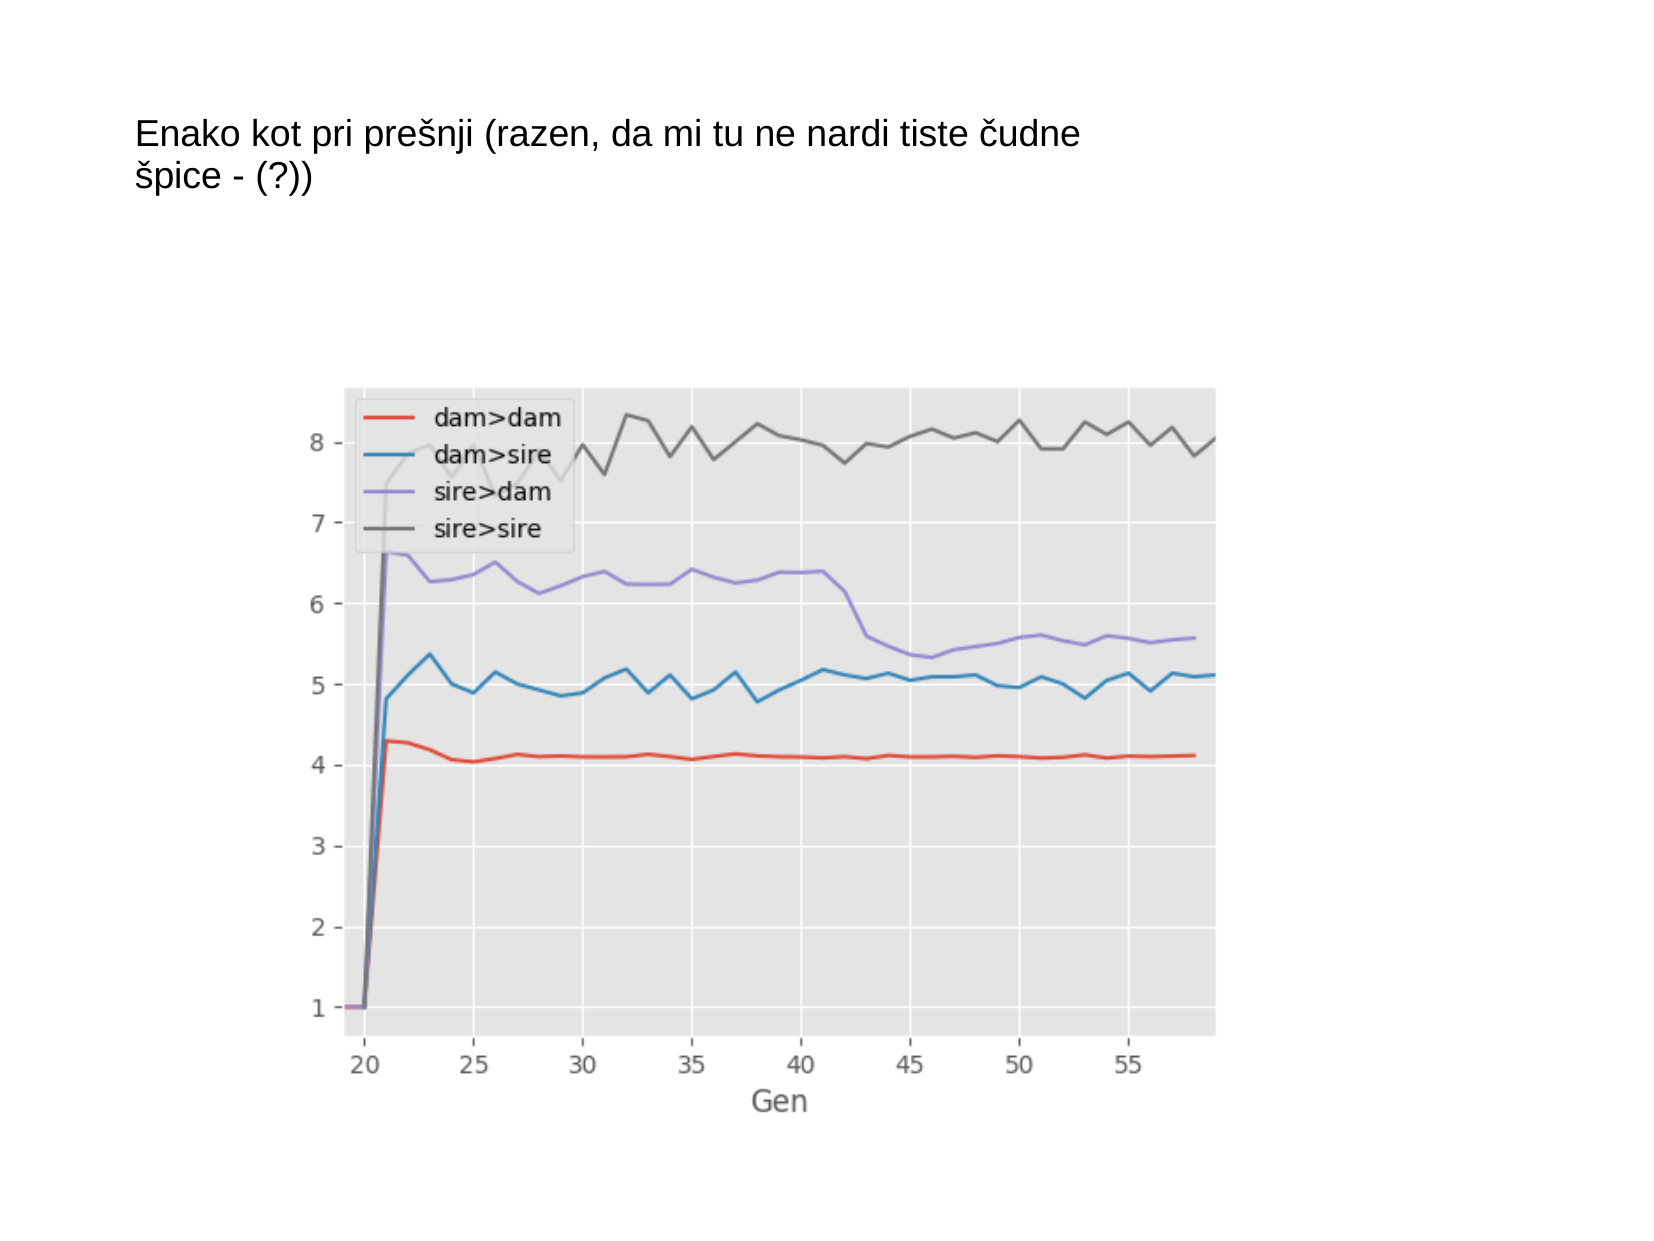

Enako kot pri prešnji (razen, da mi tu ne nardi tiste čudne špice - (?))